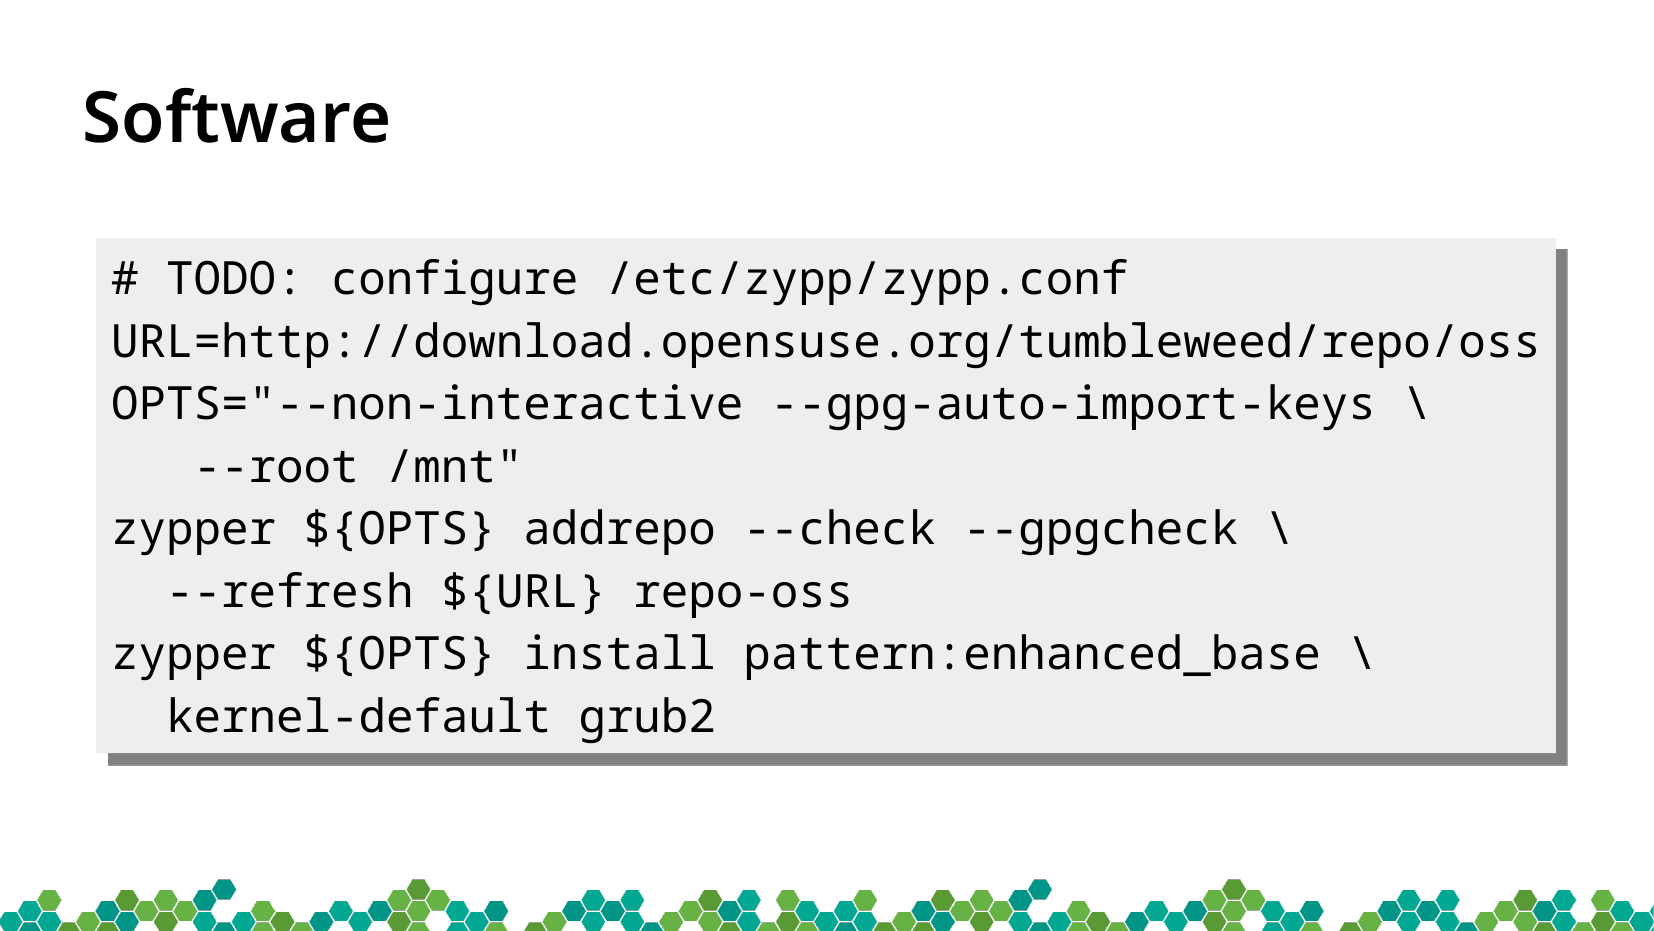

# Software
# TODO: configure /etc/zypp/zypp.conf
URL=http://download.opensuse.org/tumbleweed/repo/oss
OPTS="--non-interactive --gpg-auto-import-keys \
 --root /mnt"
zypper ${OPTS} addrepo --check --gpgcheck \
 --refresh ${URL} repo-oss
zypper ${OPTS} install pattern:enhanced_base \
 kernel-default grub2